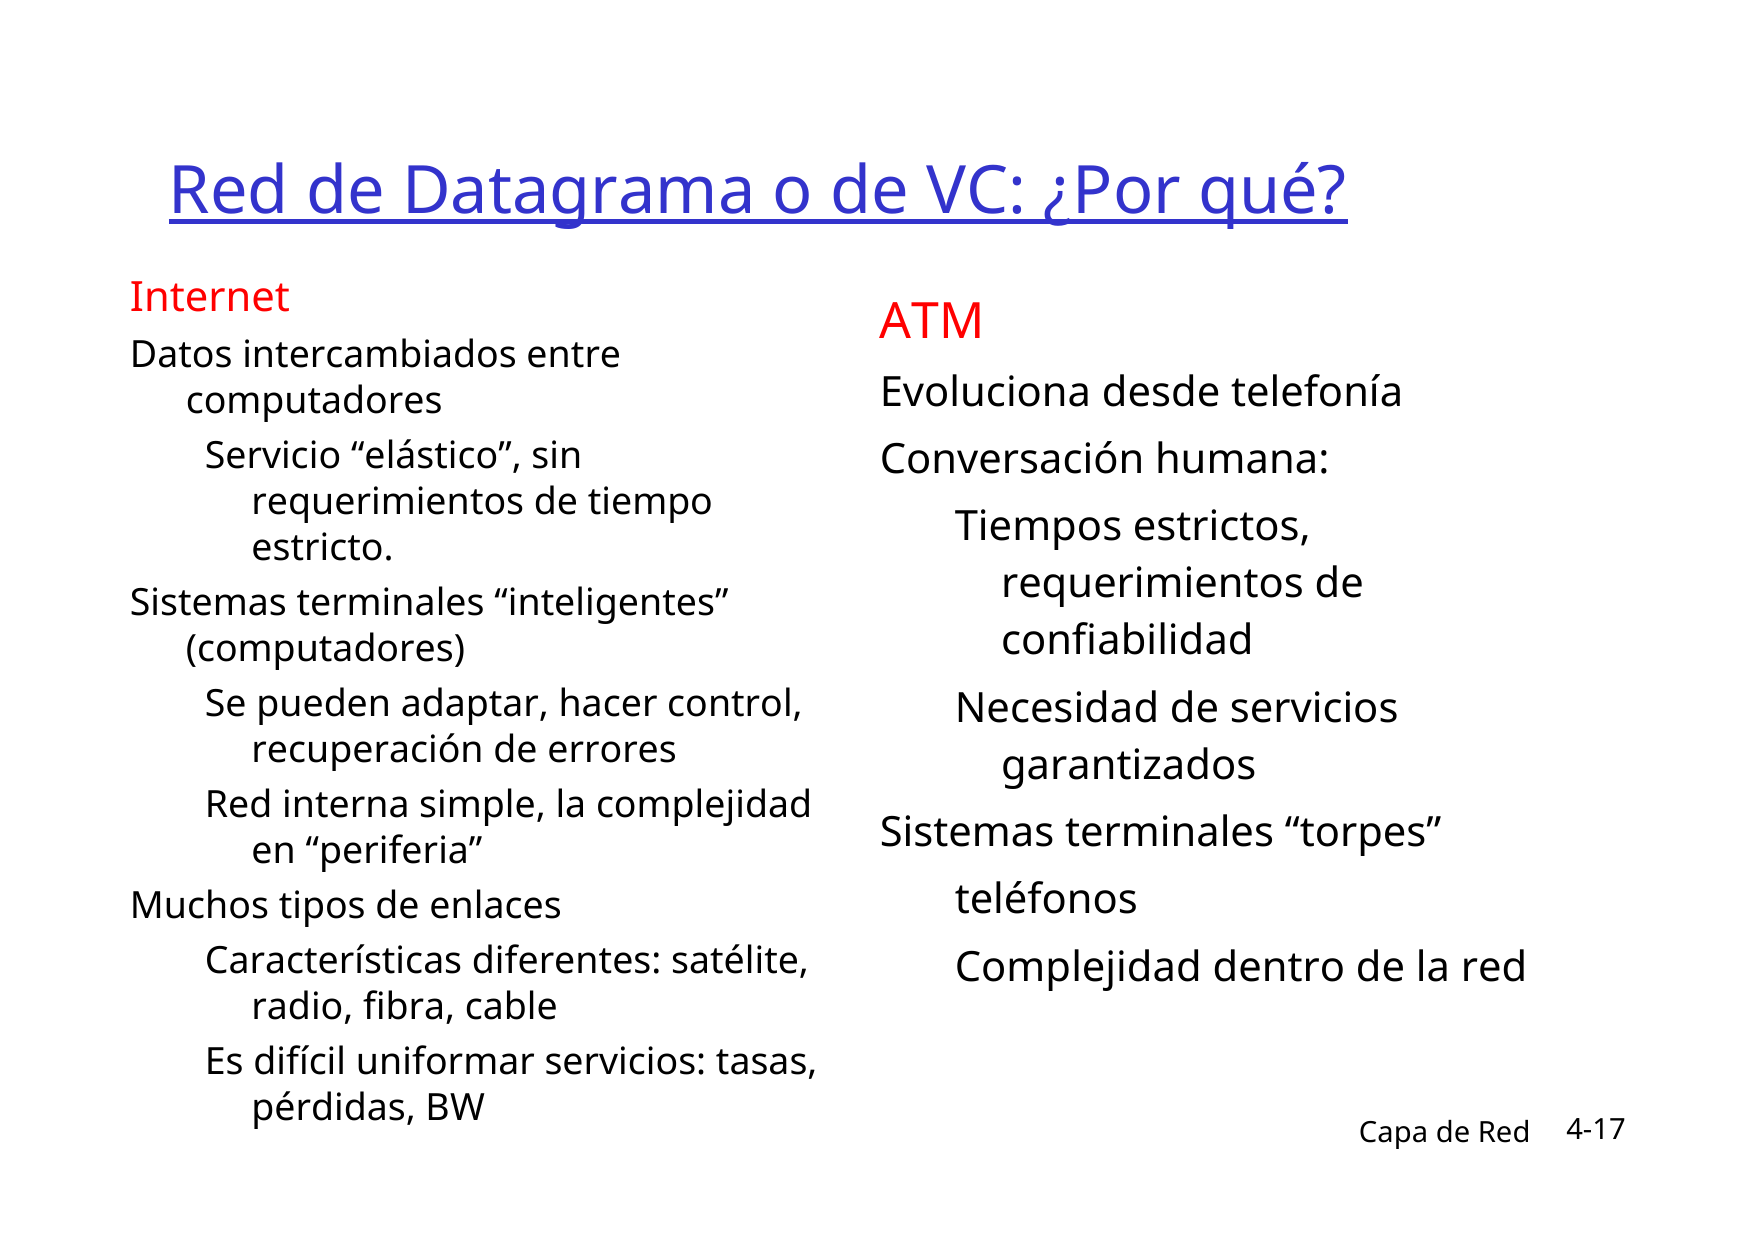

# Red de Datagrama o de VC: ¿Por qué?
Internet
Datos intercambiados entre computadores
Servicio “elástico”, sin requerimientos de tiempo estricto.
Sistemas terminales “inteligentes” (computadores)
Se pueden adaptar, hacer control, recuperación de errores
Red interna simple, la complejidad en “periferia”
Muchos tipos de enlaces
Características diferentes: satélite, radio, fibra, cable
Es difícil uniformar servicios: tasas, pérdidas, BW
ATM
Evoluciona desde telefonía
Conversación humana:
Tiempos estrictos, requerimientos de confiabilidad
Necesidad de servicios garantizados
Sistemas terminales “torpes”
teléfonos
Complejidad dentro de la red